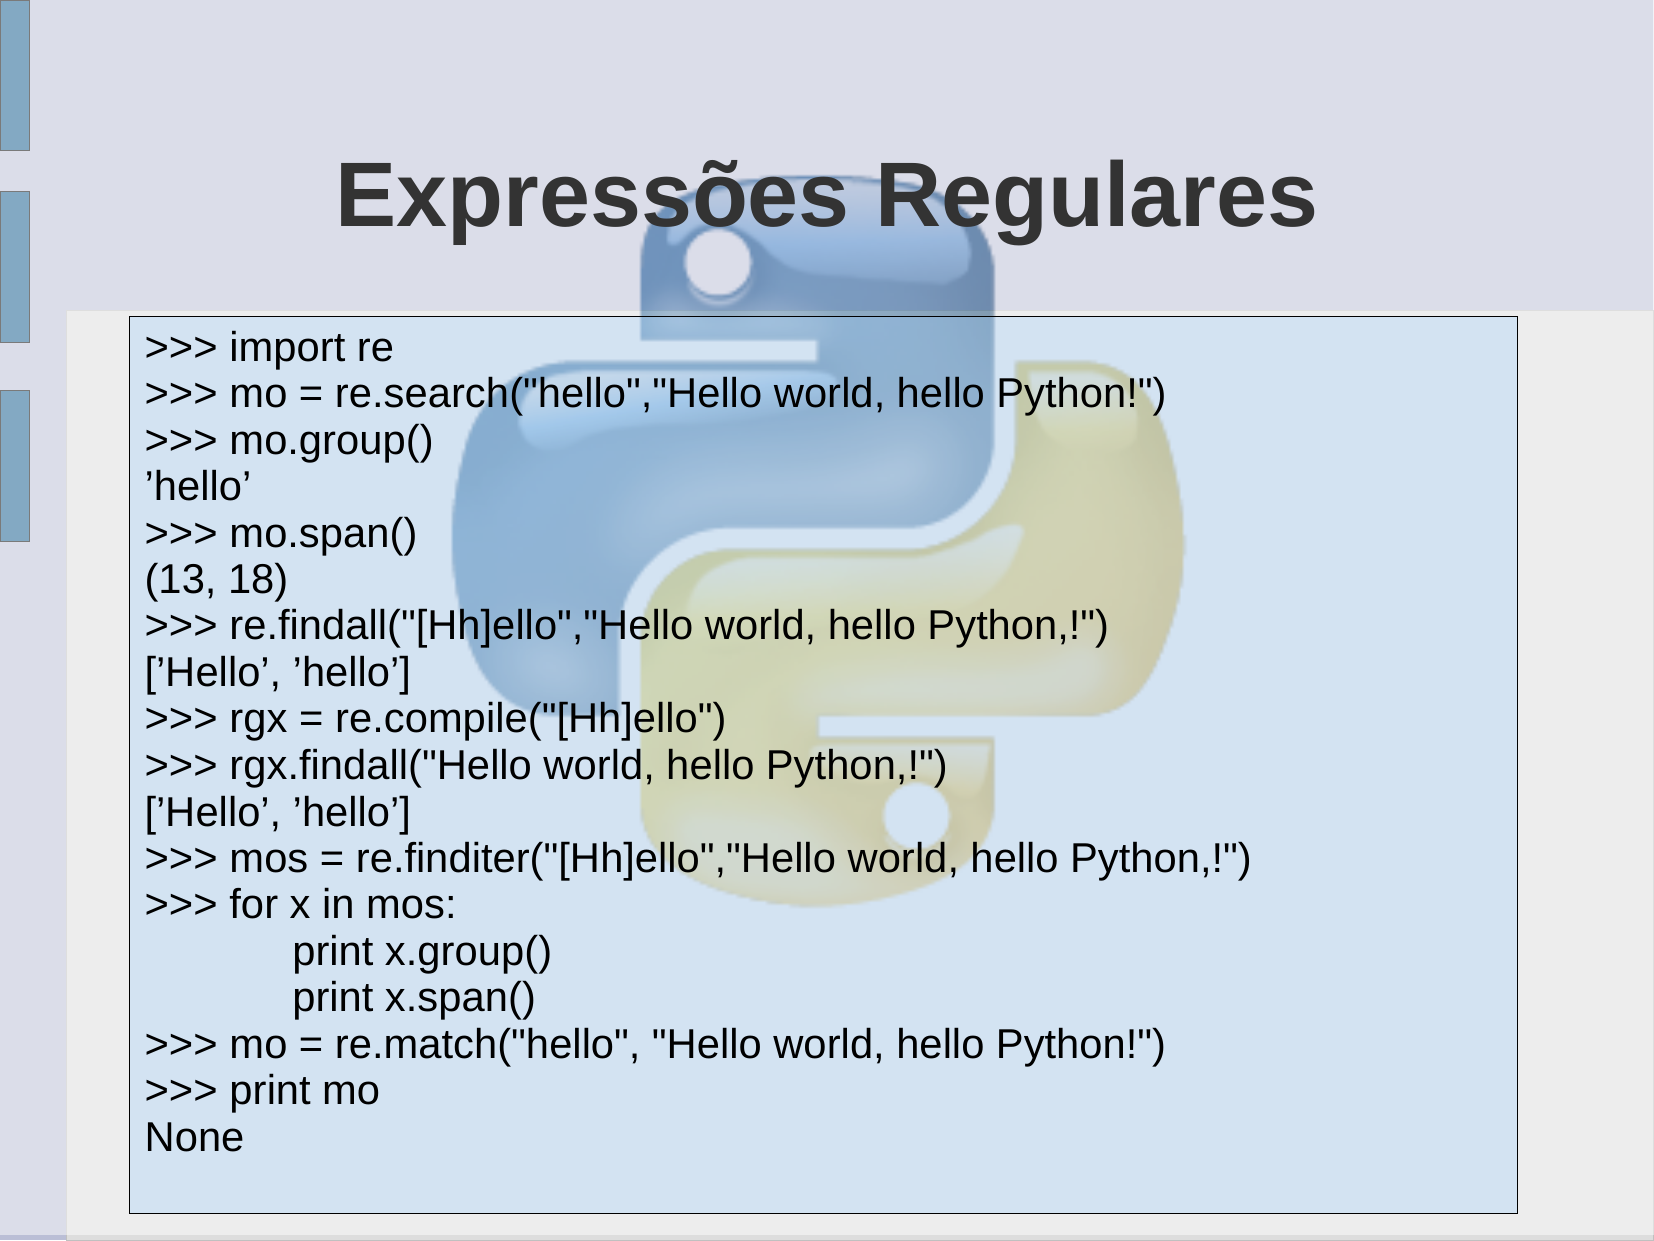

# Expressões Regulares
>>> import re
>>> mo = re.search("hello","Hello world, hello Python!")
>>> mo.group()
’hello’
>>> mo.span()
(13, 18)
>>> re.findall("[Hh]ello","Hello world, hello Python,!")
[’Hello’, ’hello’]
>>> rgx = re.compile("[Hh]ello")
>>> rgx.findall("Hello world, hello Python,!")
[’Hello’, ’hello’]
>>> mos = re.finditer("[Hh]ello","Hello world, hello Python,!")
>>> for x in mos:
		print x.group()
		print x.span()
>>> mo = re.match("hello", "Hello world, hello Python!")
>>> print mo
None